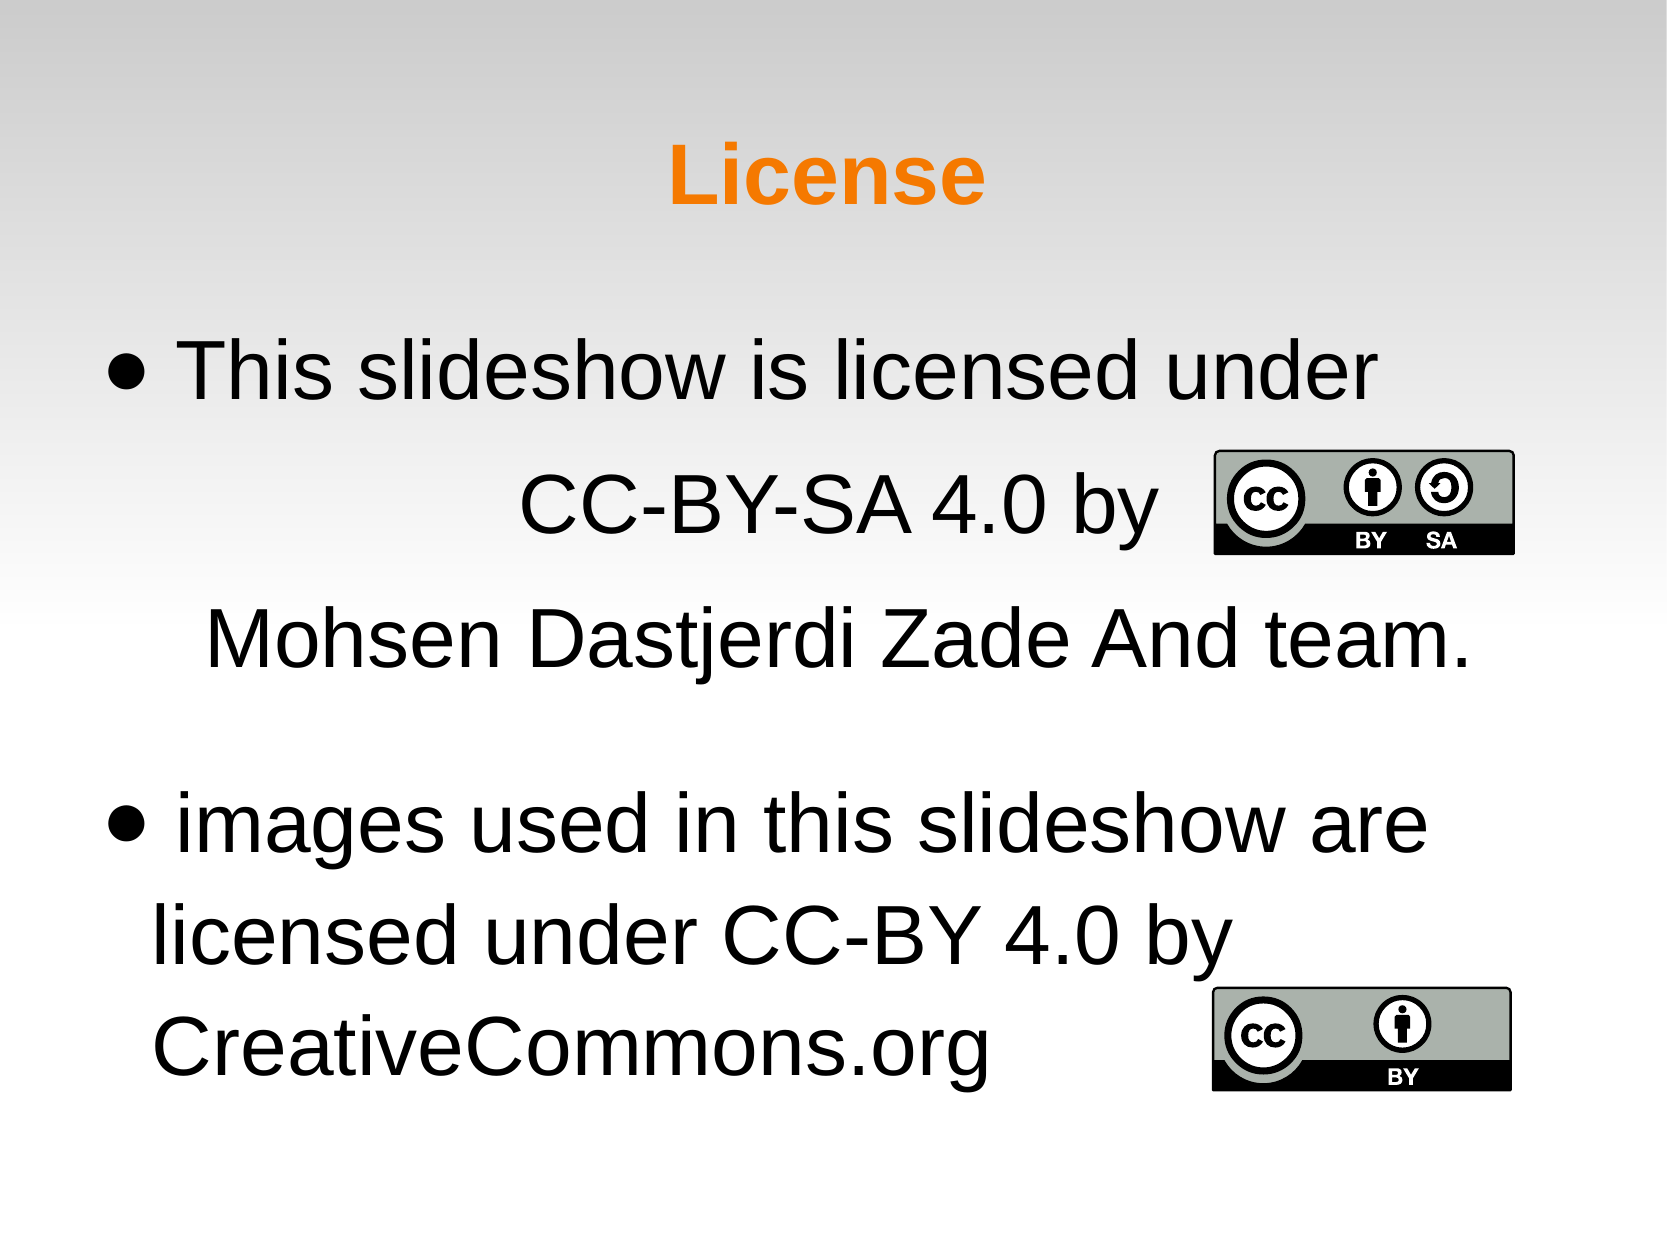

# License
 This slideshow is licensed under
CC-BY-SA 4.0 by
Mohsen Dastjerdi Zade And team.
 images used in this slideshow are licensed under CC-BY 4.0 by CreativeCommons.org